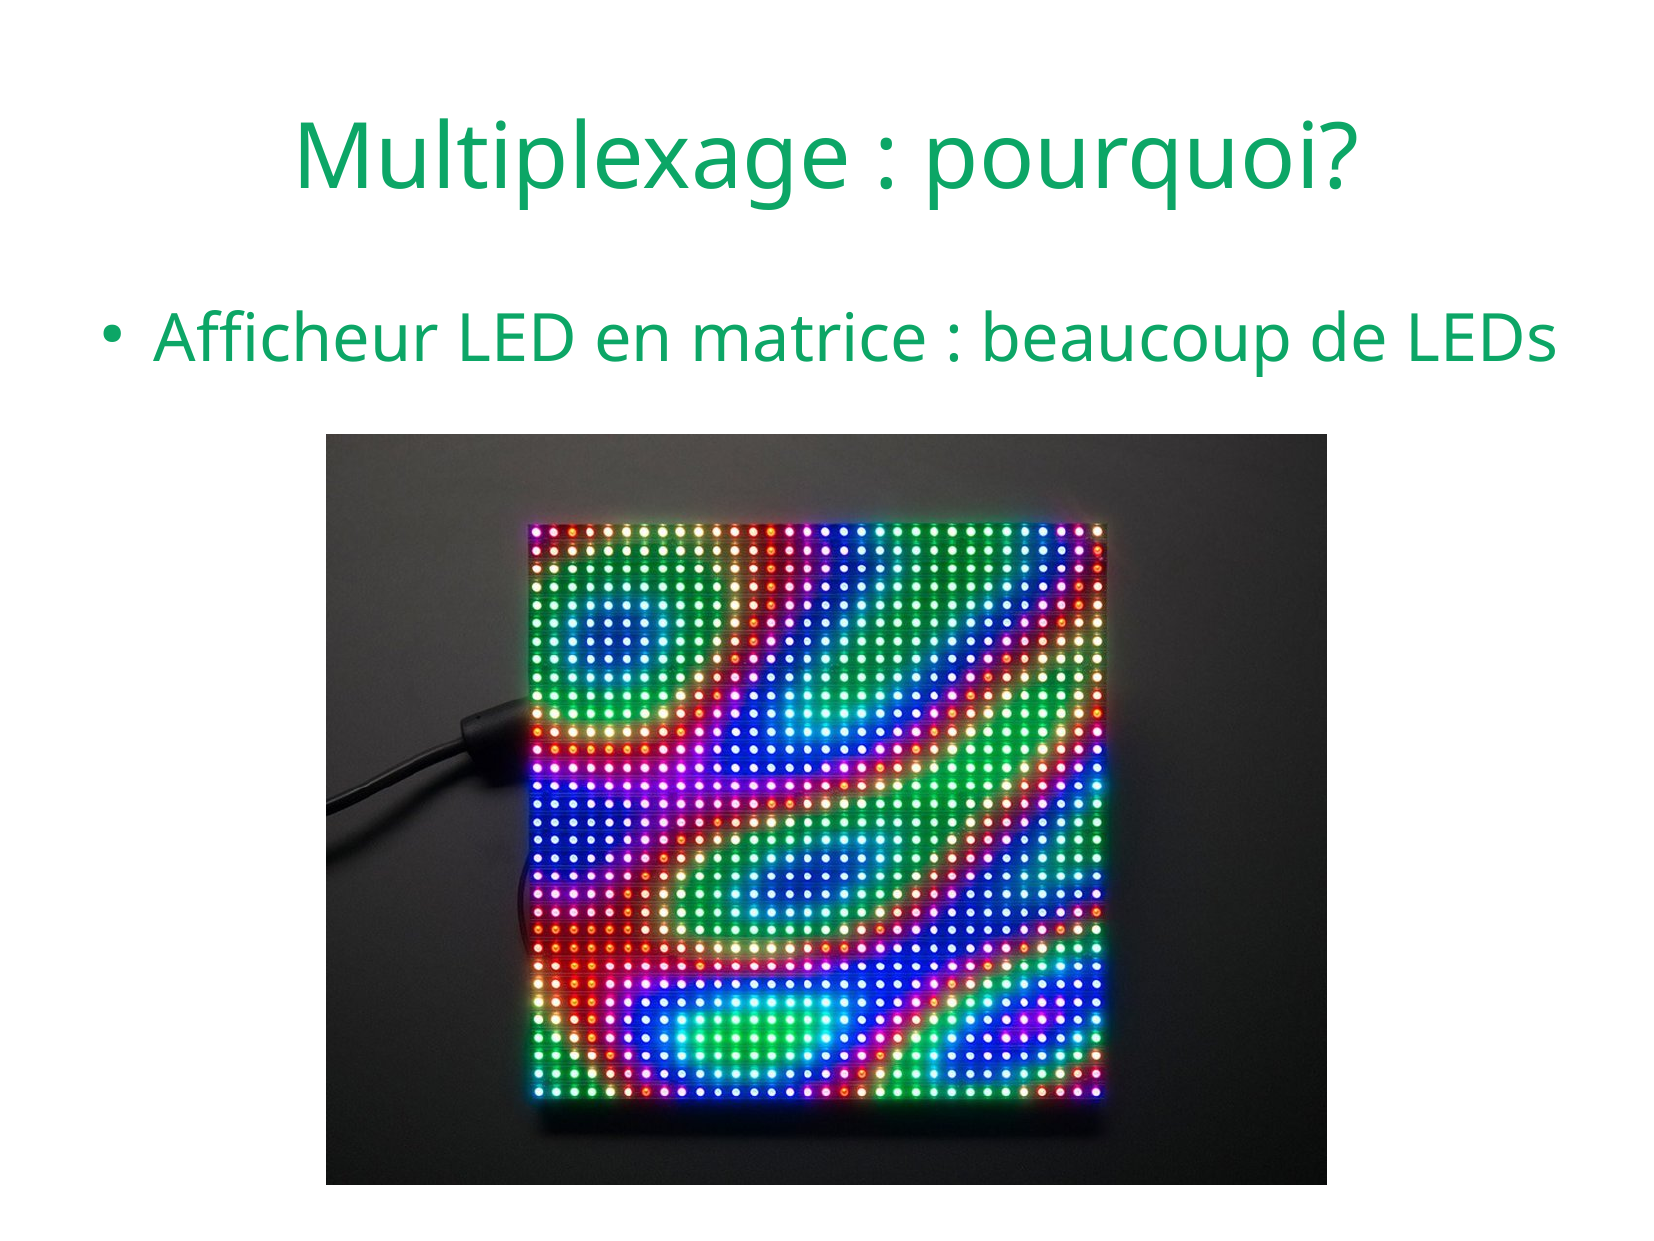

# Multiplexage : pourquoi?
Afficheur LED en matrice : beaucoup de LEDs